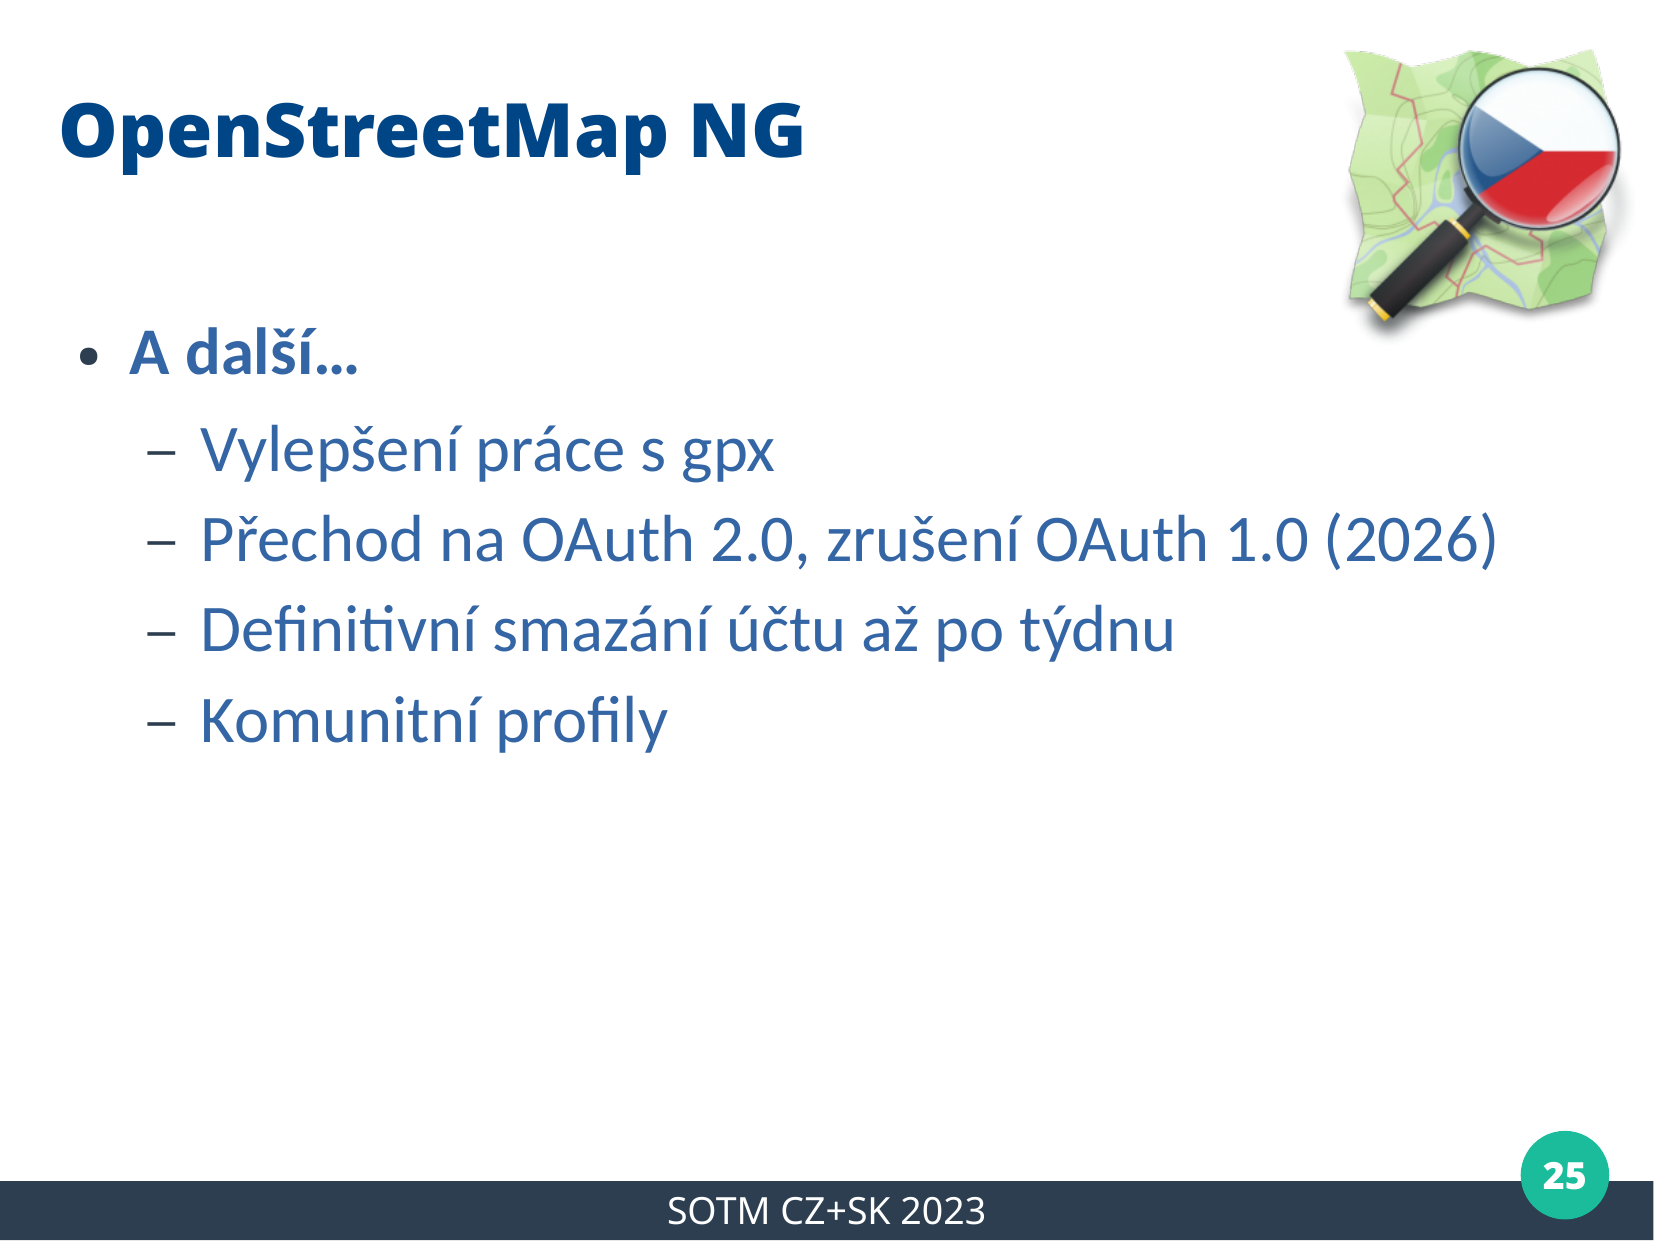

# OpenStreetMap NG
A další…
Vylepšení práce s gpx
Přechod na OAuth 2.0, zrušení OAuth 1.0 (2026)
Definitivní smazání účtu až po týdnu
Komunitní profily
25
SOTM CZ+SK 2023